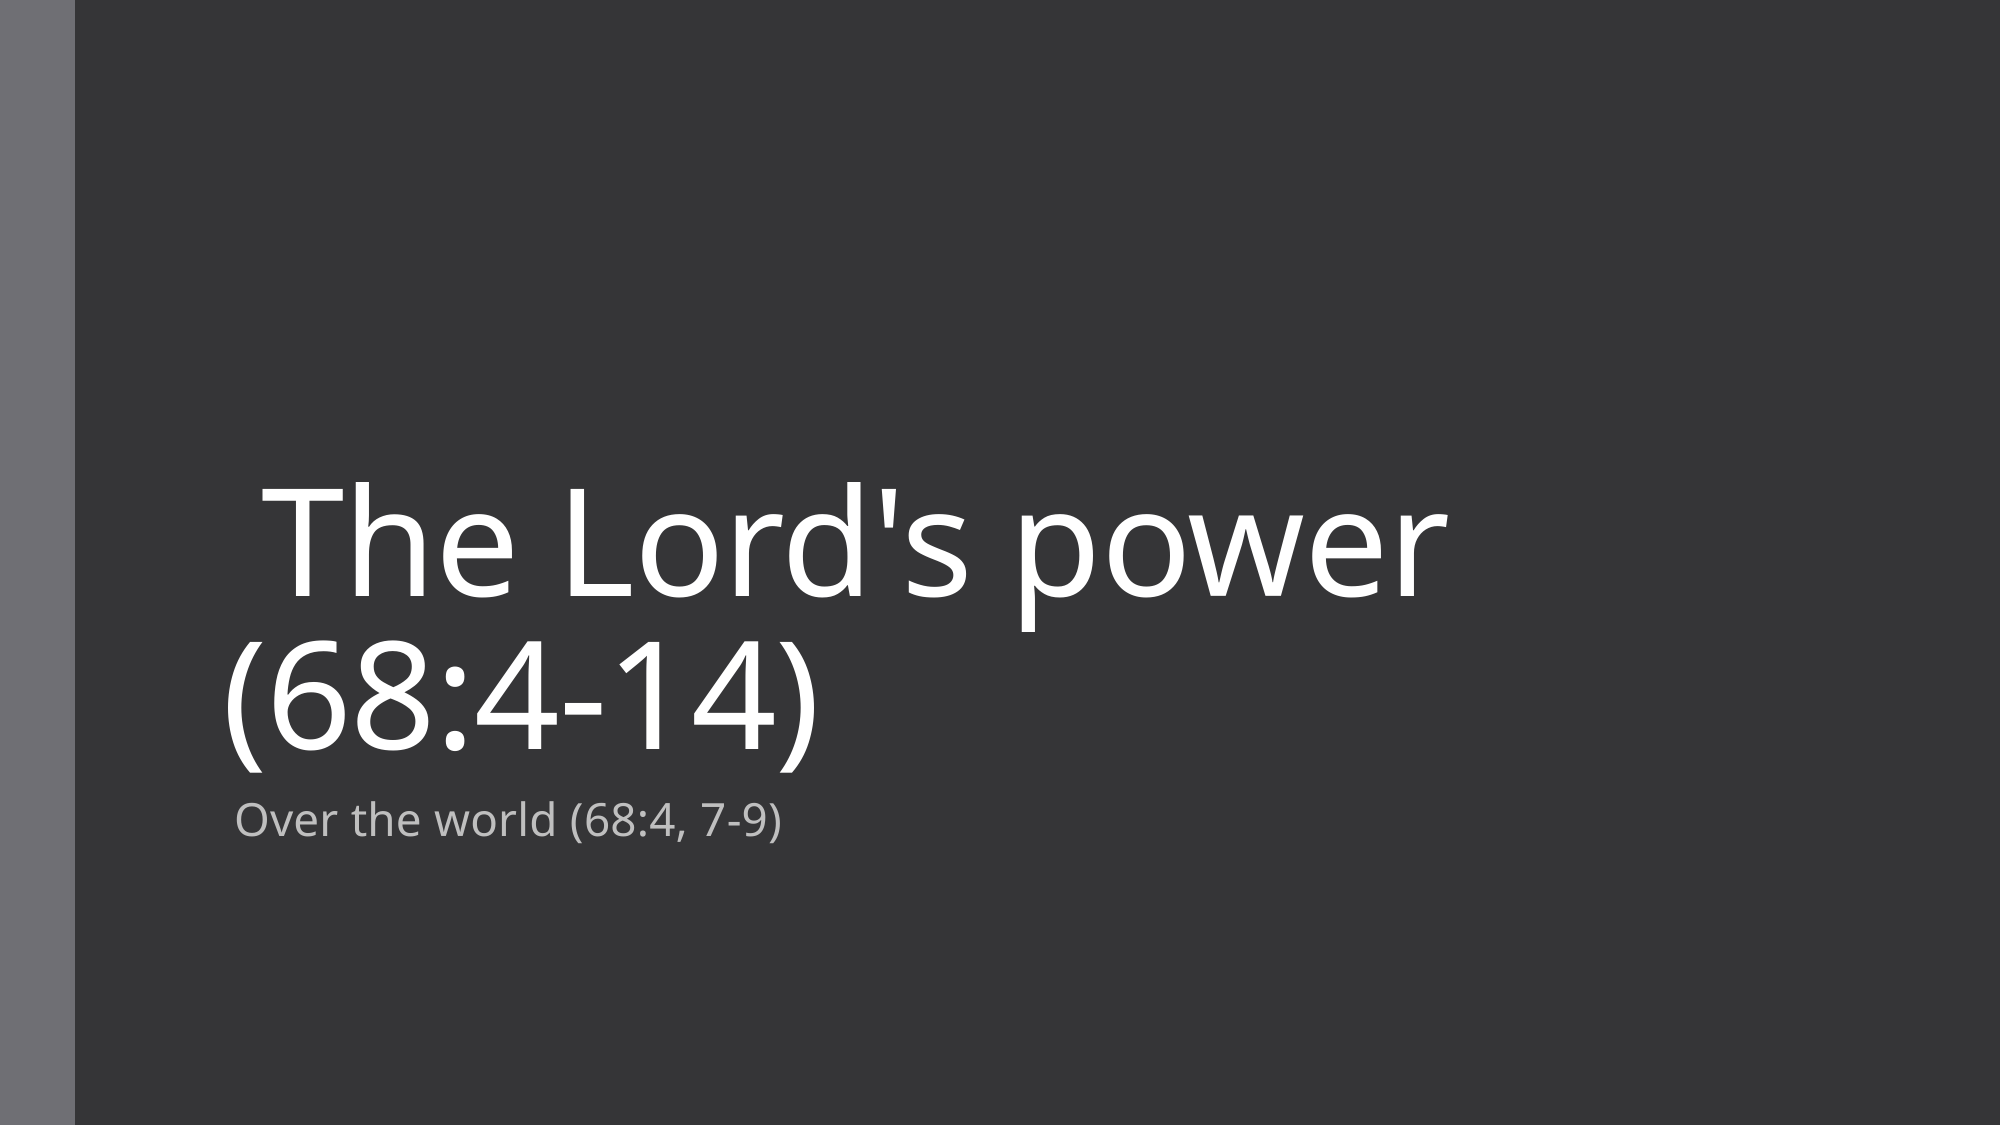

# The Lord's power (68:4-14)
 Over the world (68:4, 7-9)